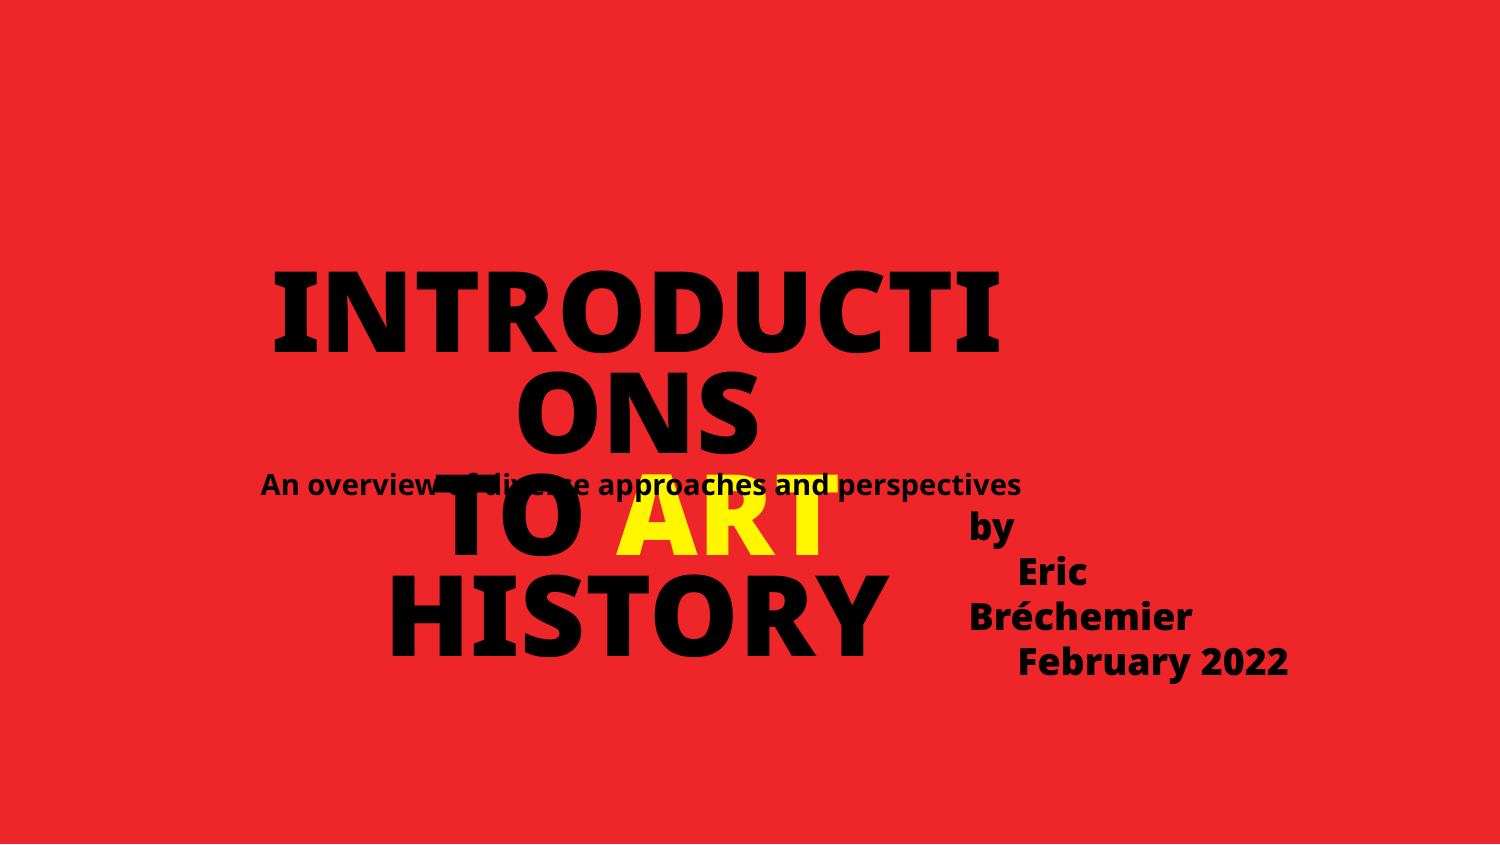

# Introductions to Art History
An overview of diverse approaches and perspectives
by
 Eric Bréchemier
 February 2022